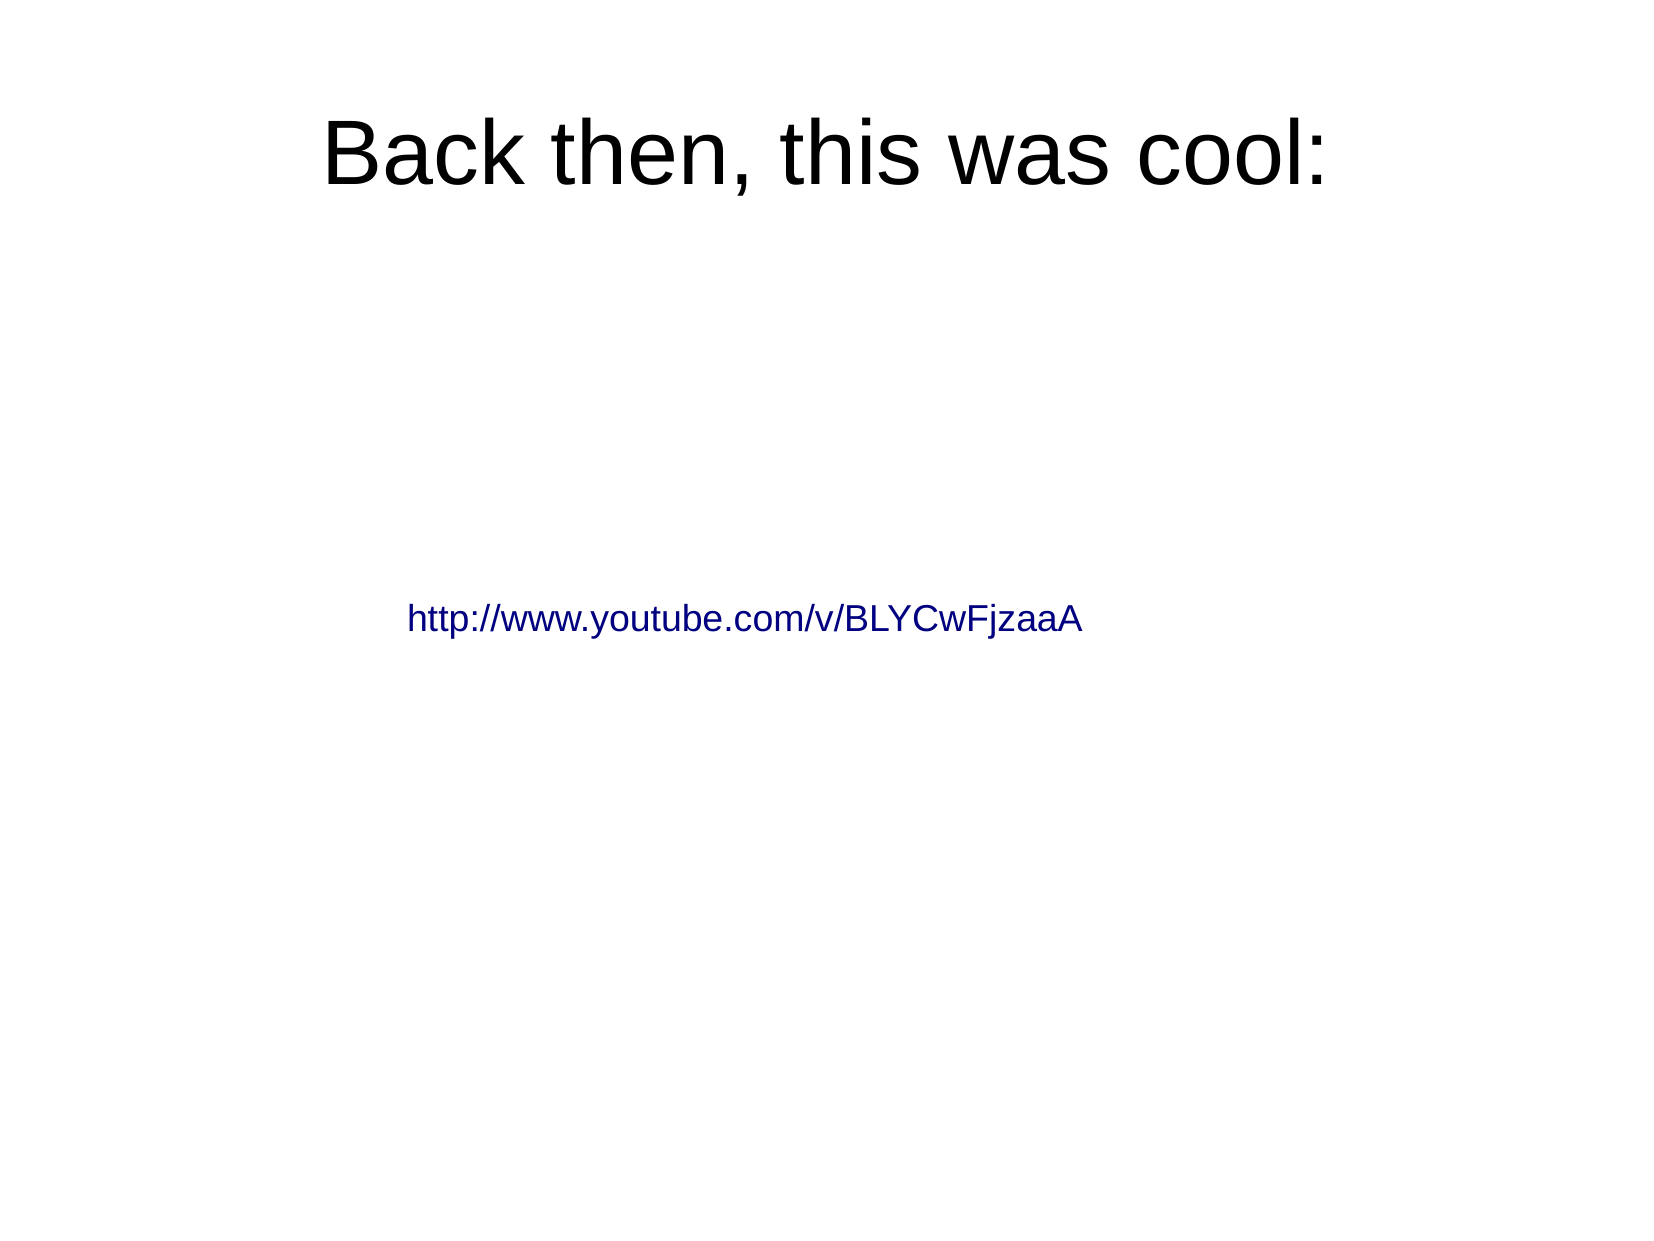

# Back then, this was cool:
http://www.youtube.com/v/BLYCwFjzaaA